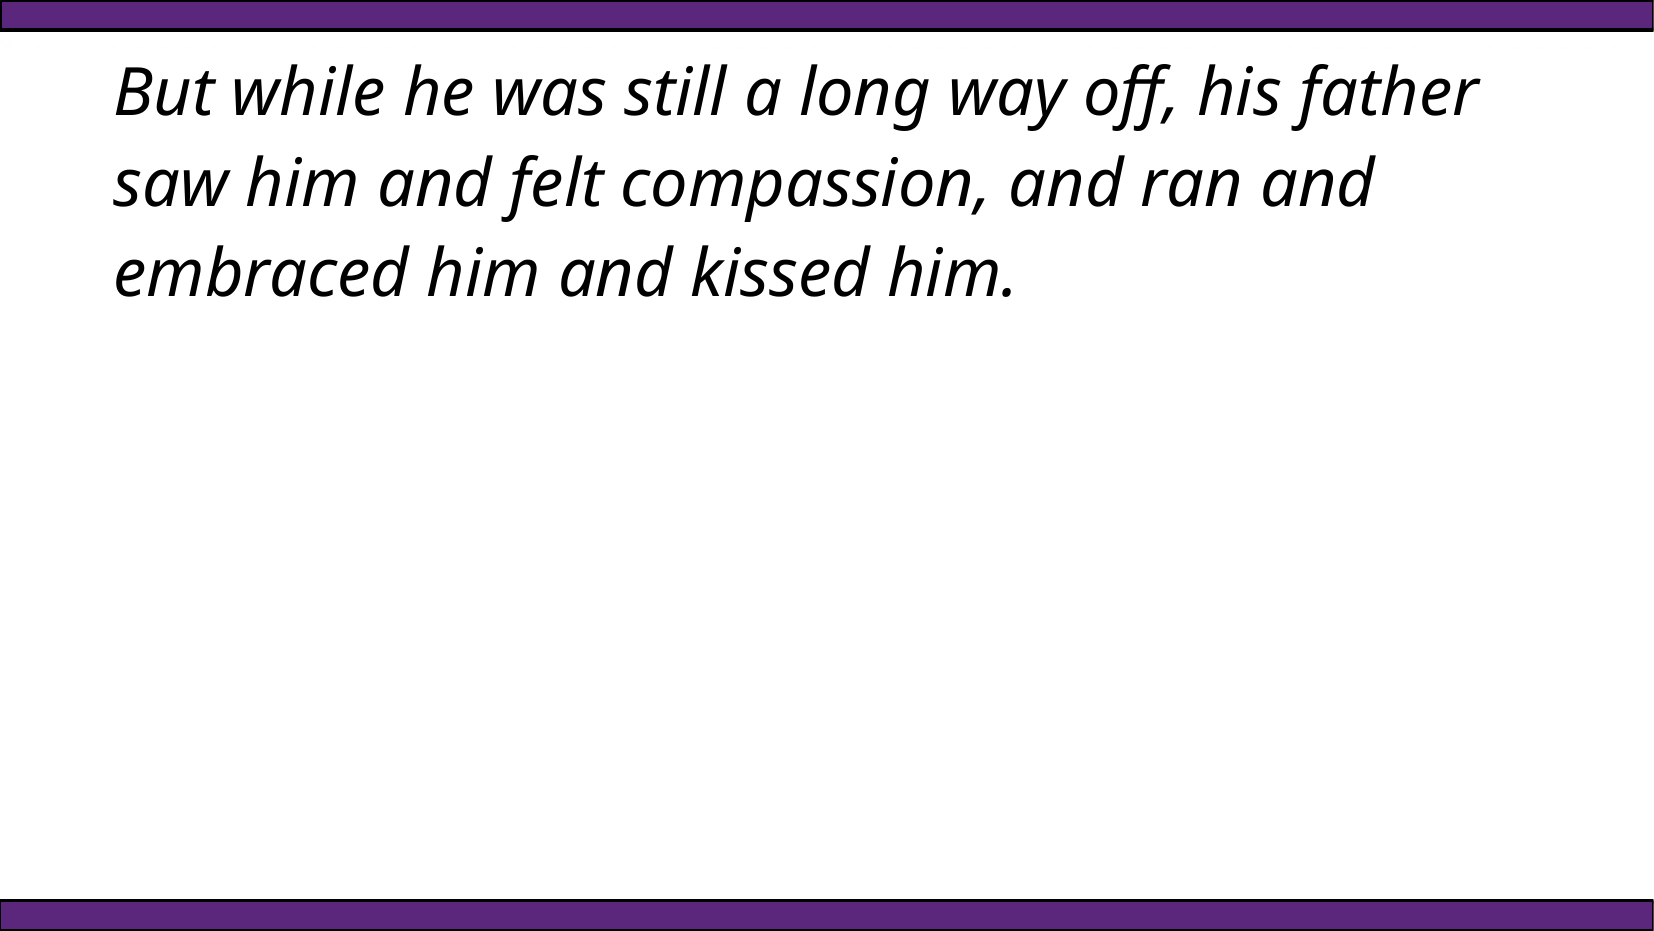

But while he was still a long way off, his father saw him and felt compassion, and ran and embraced him and kissed him.